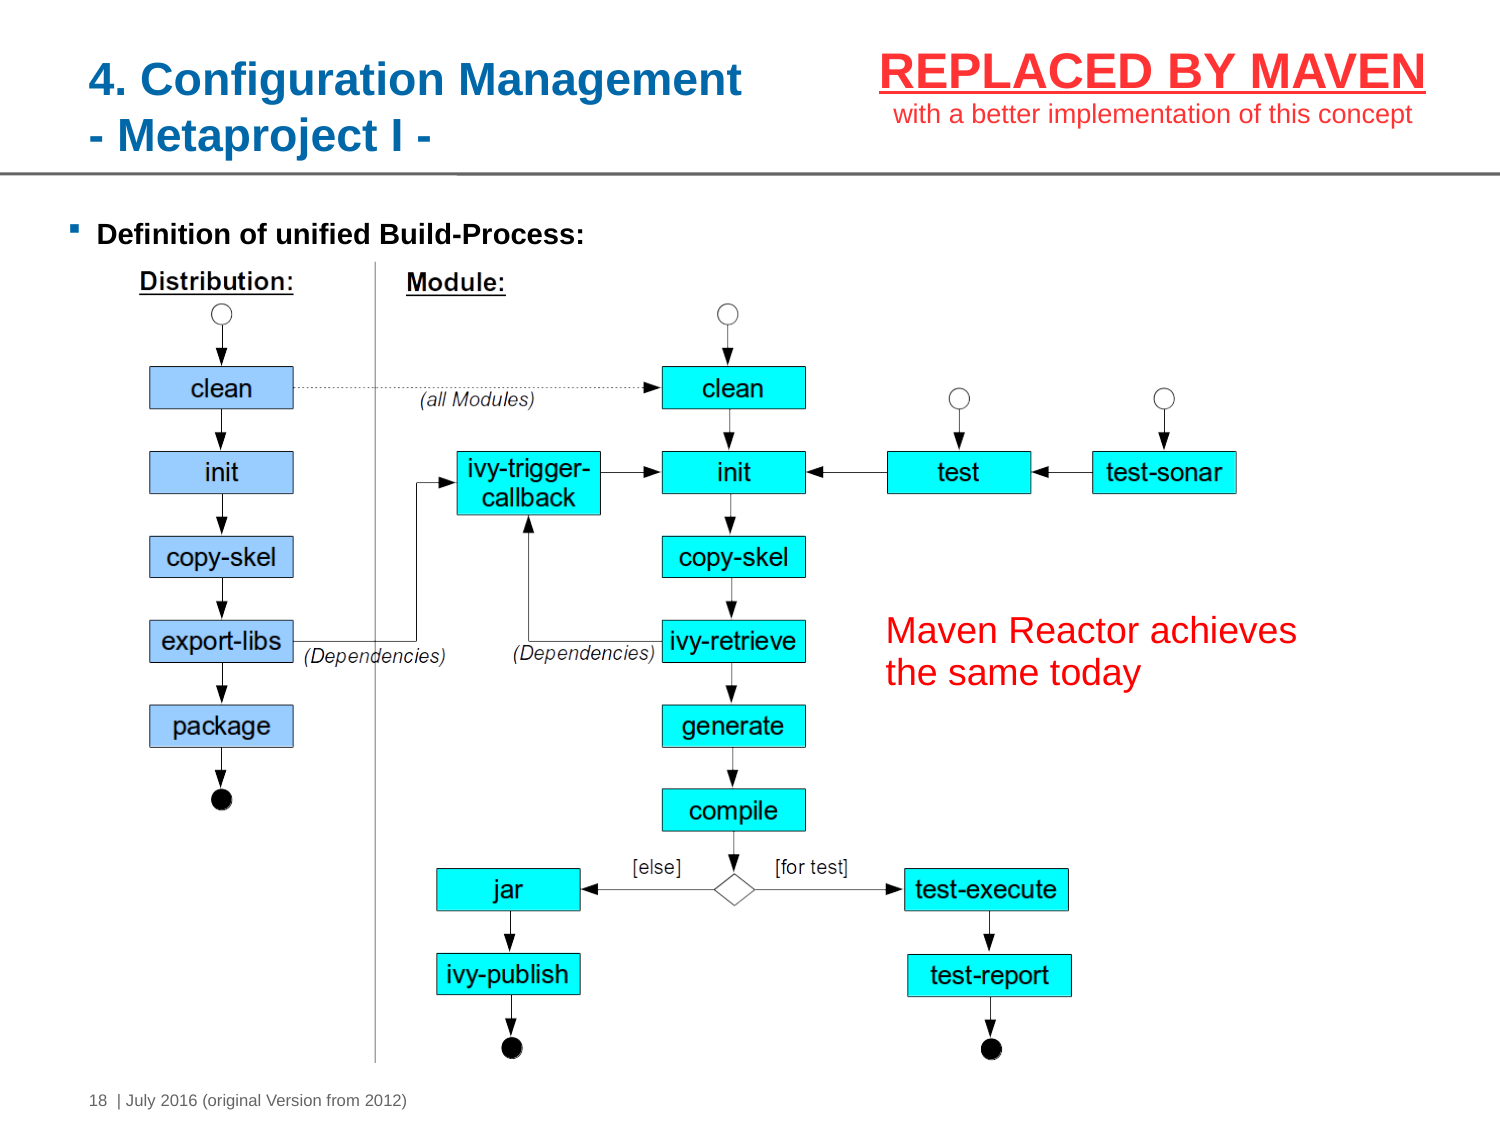

REPLACED BY MAVEN
with a better implementation of this concept
# 4. Configuration Management - Metaproject I -
Definition of unified Build-Process:
Maven Reactor achieves
the same today